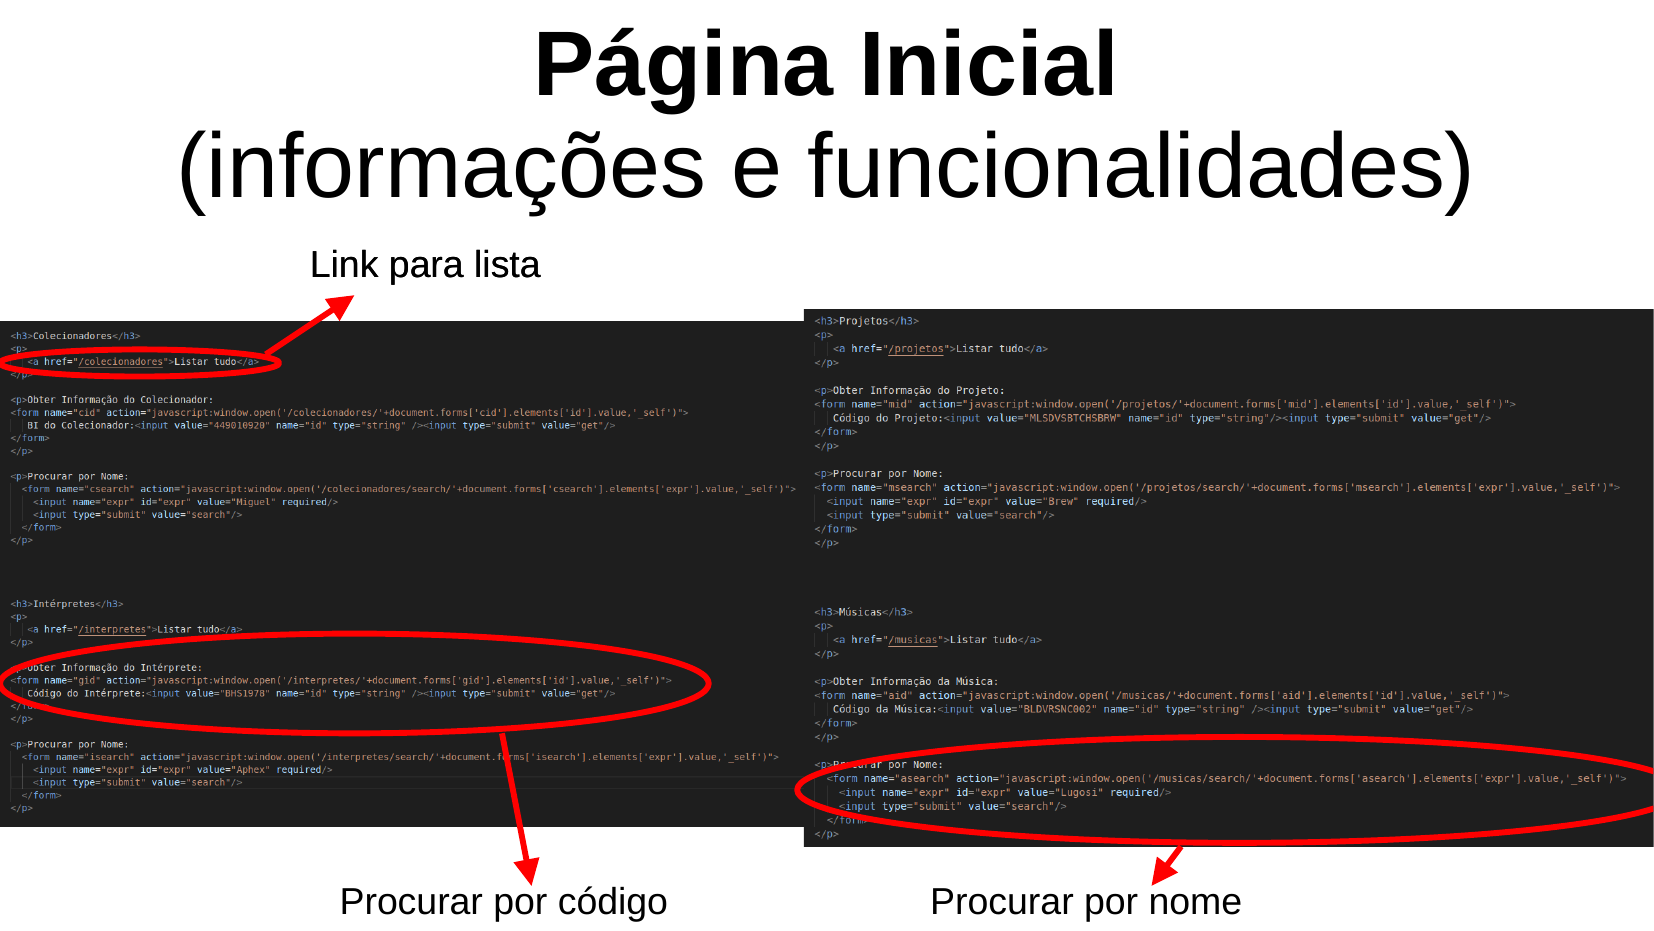

# Página Inicial (informações e funcionalidades)
Link para lista
Link para lista
Procurar por código
Procurar por nome